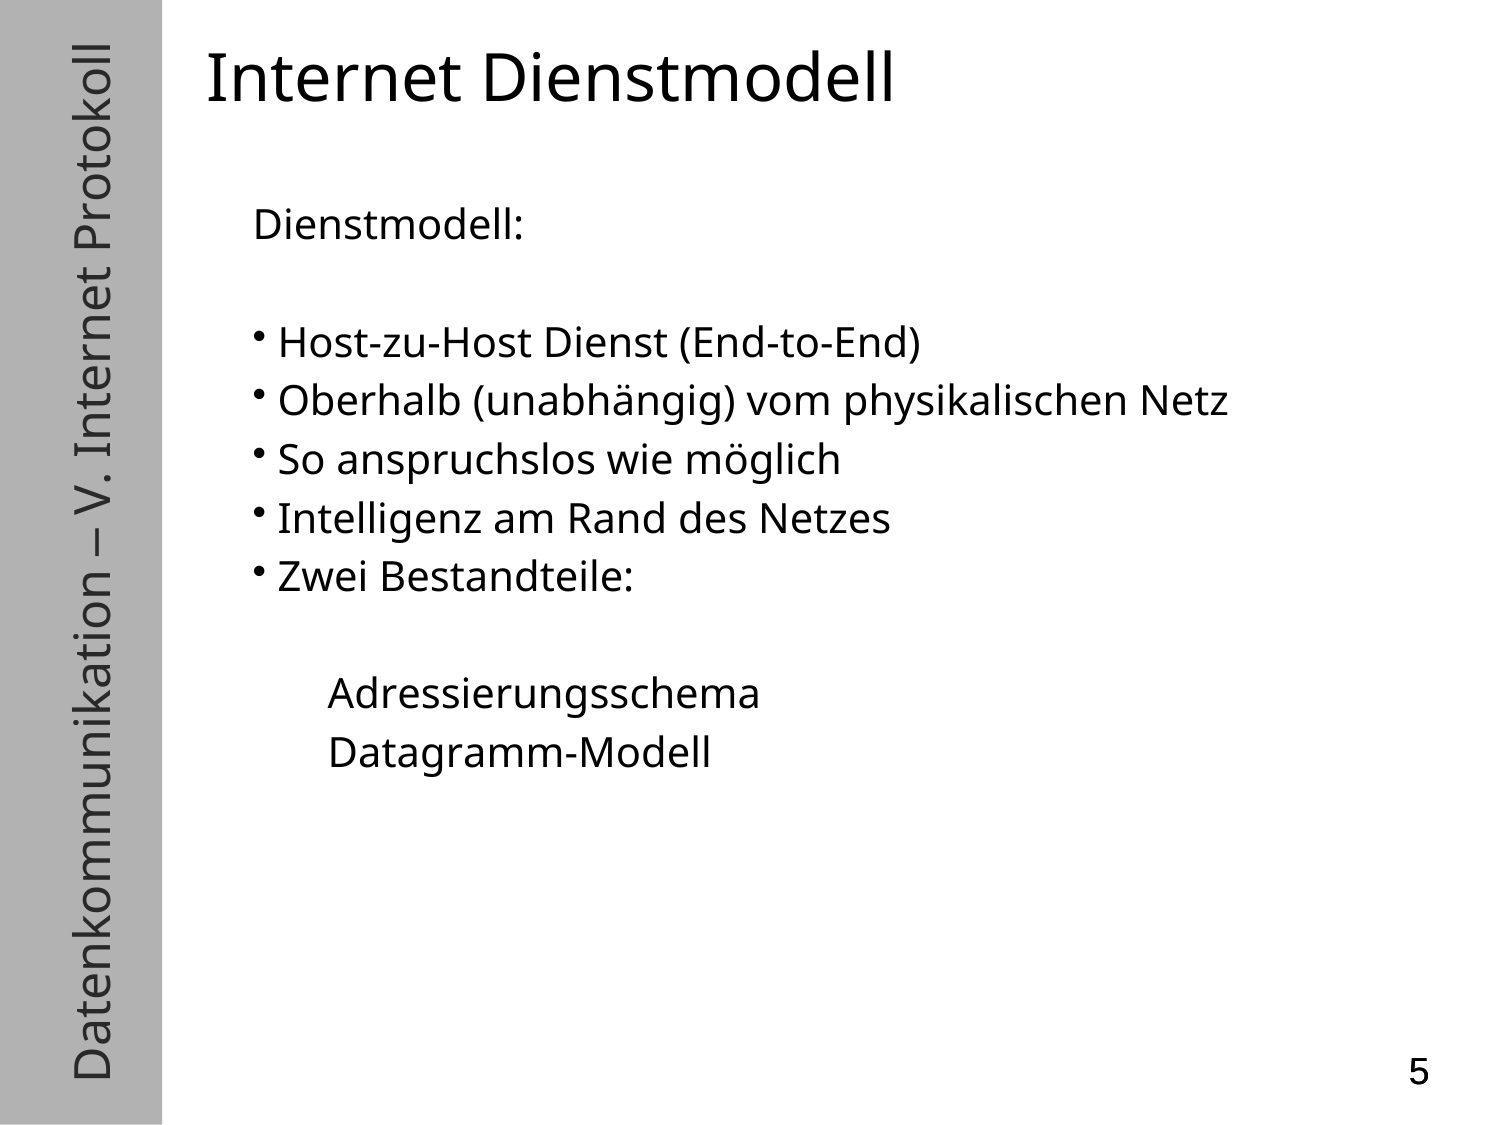

Internet Dienstmodell
Dienstmodell:
 Host-zu-Host Dienst (End-to-End)
 Oberhalb (unabhängig) vom physikalischen Netz
 So anspruchslos wie möglich
 Intelligenz am Rand des Netzes
 Zwei Bestandteile:
	Adressierungsschema
	Datagramm-Modell
Datenkommunikation – V. Internet Protokoll